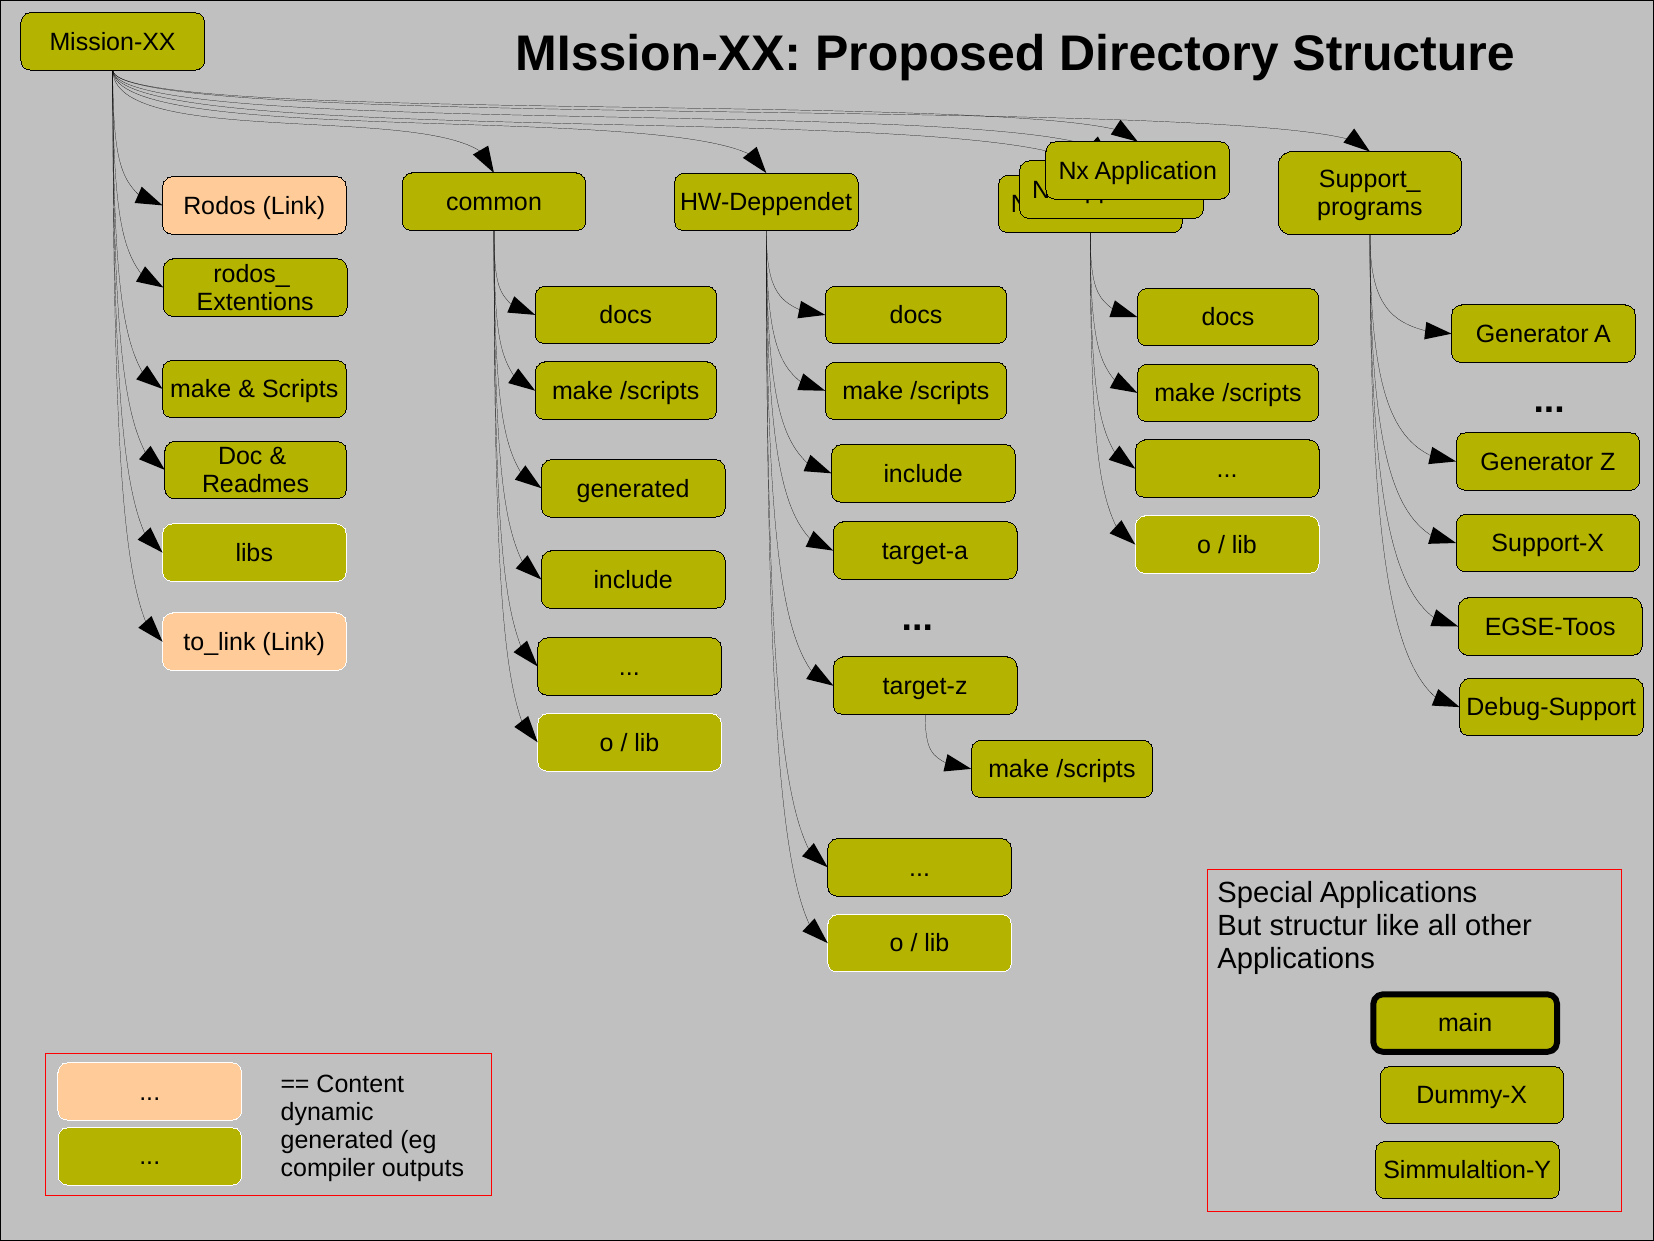

Mission-XX
MIssion-XX: Proposed Directory Structure
Nx Application
Support_
programs
Nx Application
common
HW-Deppendet
Nx Application
Rodos (Link)
rodos_
Extentions
docs
docs
docs
Generator A
make & Scripts
make /scripts
make /scripts
make /scripts
...
Generator Z
...
Doc &
Readmes
include
generated
Support-X
o / lib
target-a
libs
include
...
EGSE-Toos
to_link (Link)
...
target-z
Debug-Support
o / lib
make /scripts
...
Special Applications
But structur like all other
Applications
o / lib
main
== Content
dynamic
generated (eg
compiler outputs
...
Dummy-X
...
Simmulaltion-Y